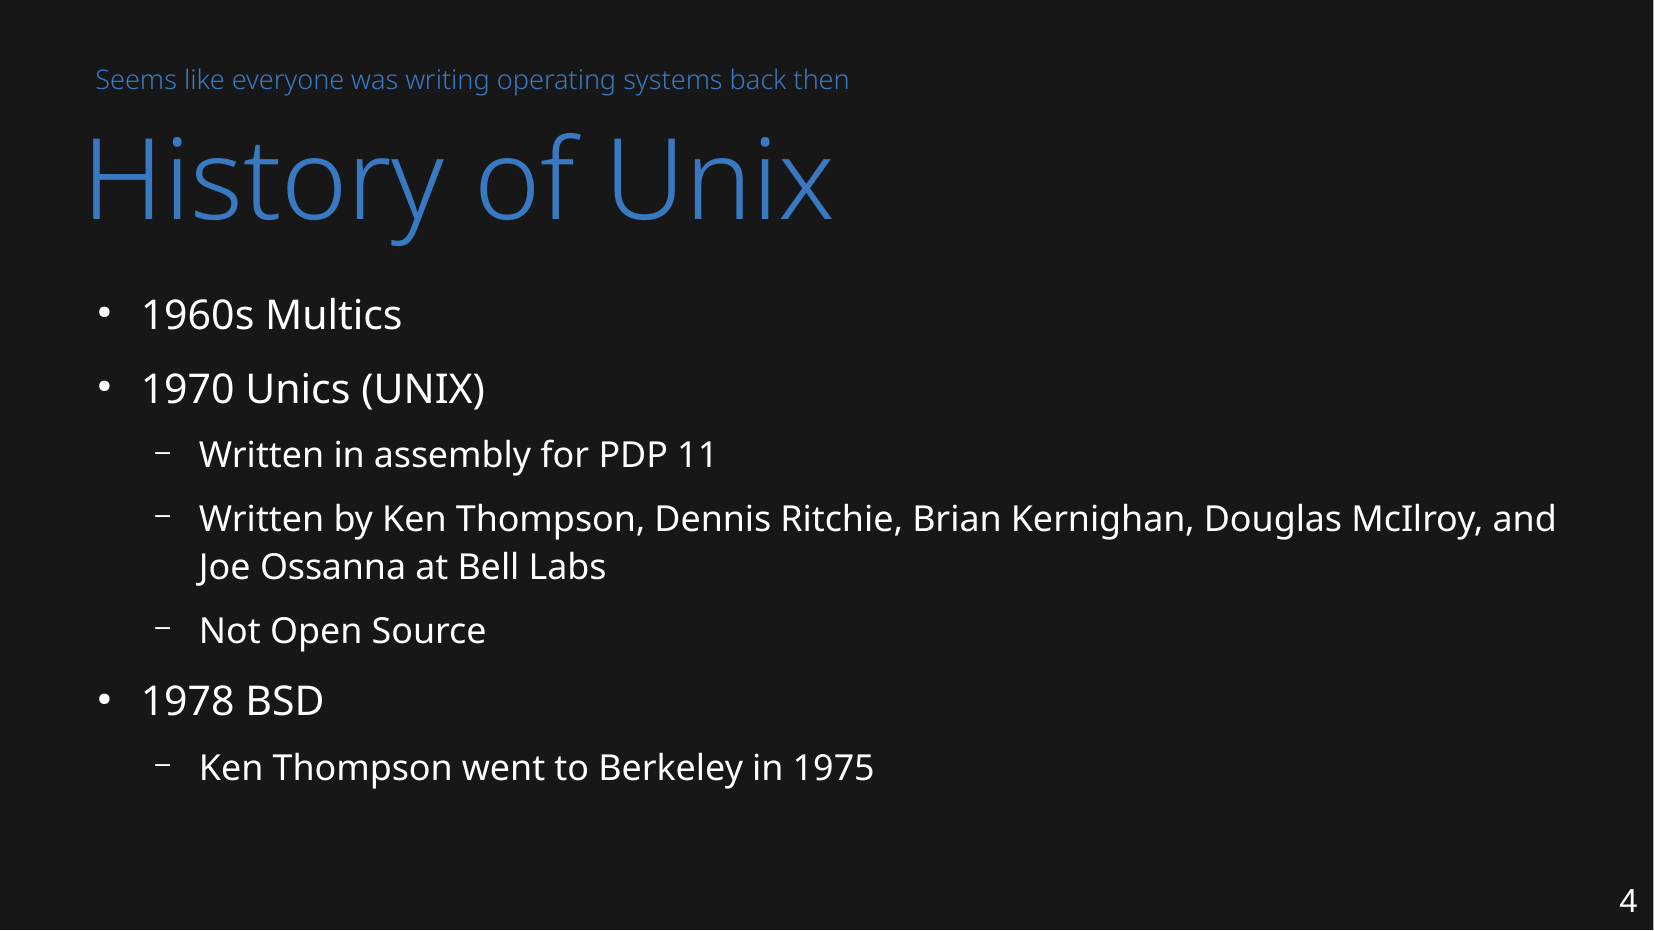

# History of Unix
Seems like everyone was writing operating systems back then
1960s Multics
1970 Unics (UNIX)
Written in assembly for PDP 11
Written by Ken Thompson, Dennis Ritchie, Brian Kernighan, Douglas McIlroy, and Joe Ossanna at Bell Labs
Not Open Source
1978 BSD
Ken Thompson went to Berkeley in 1975